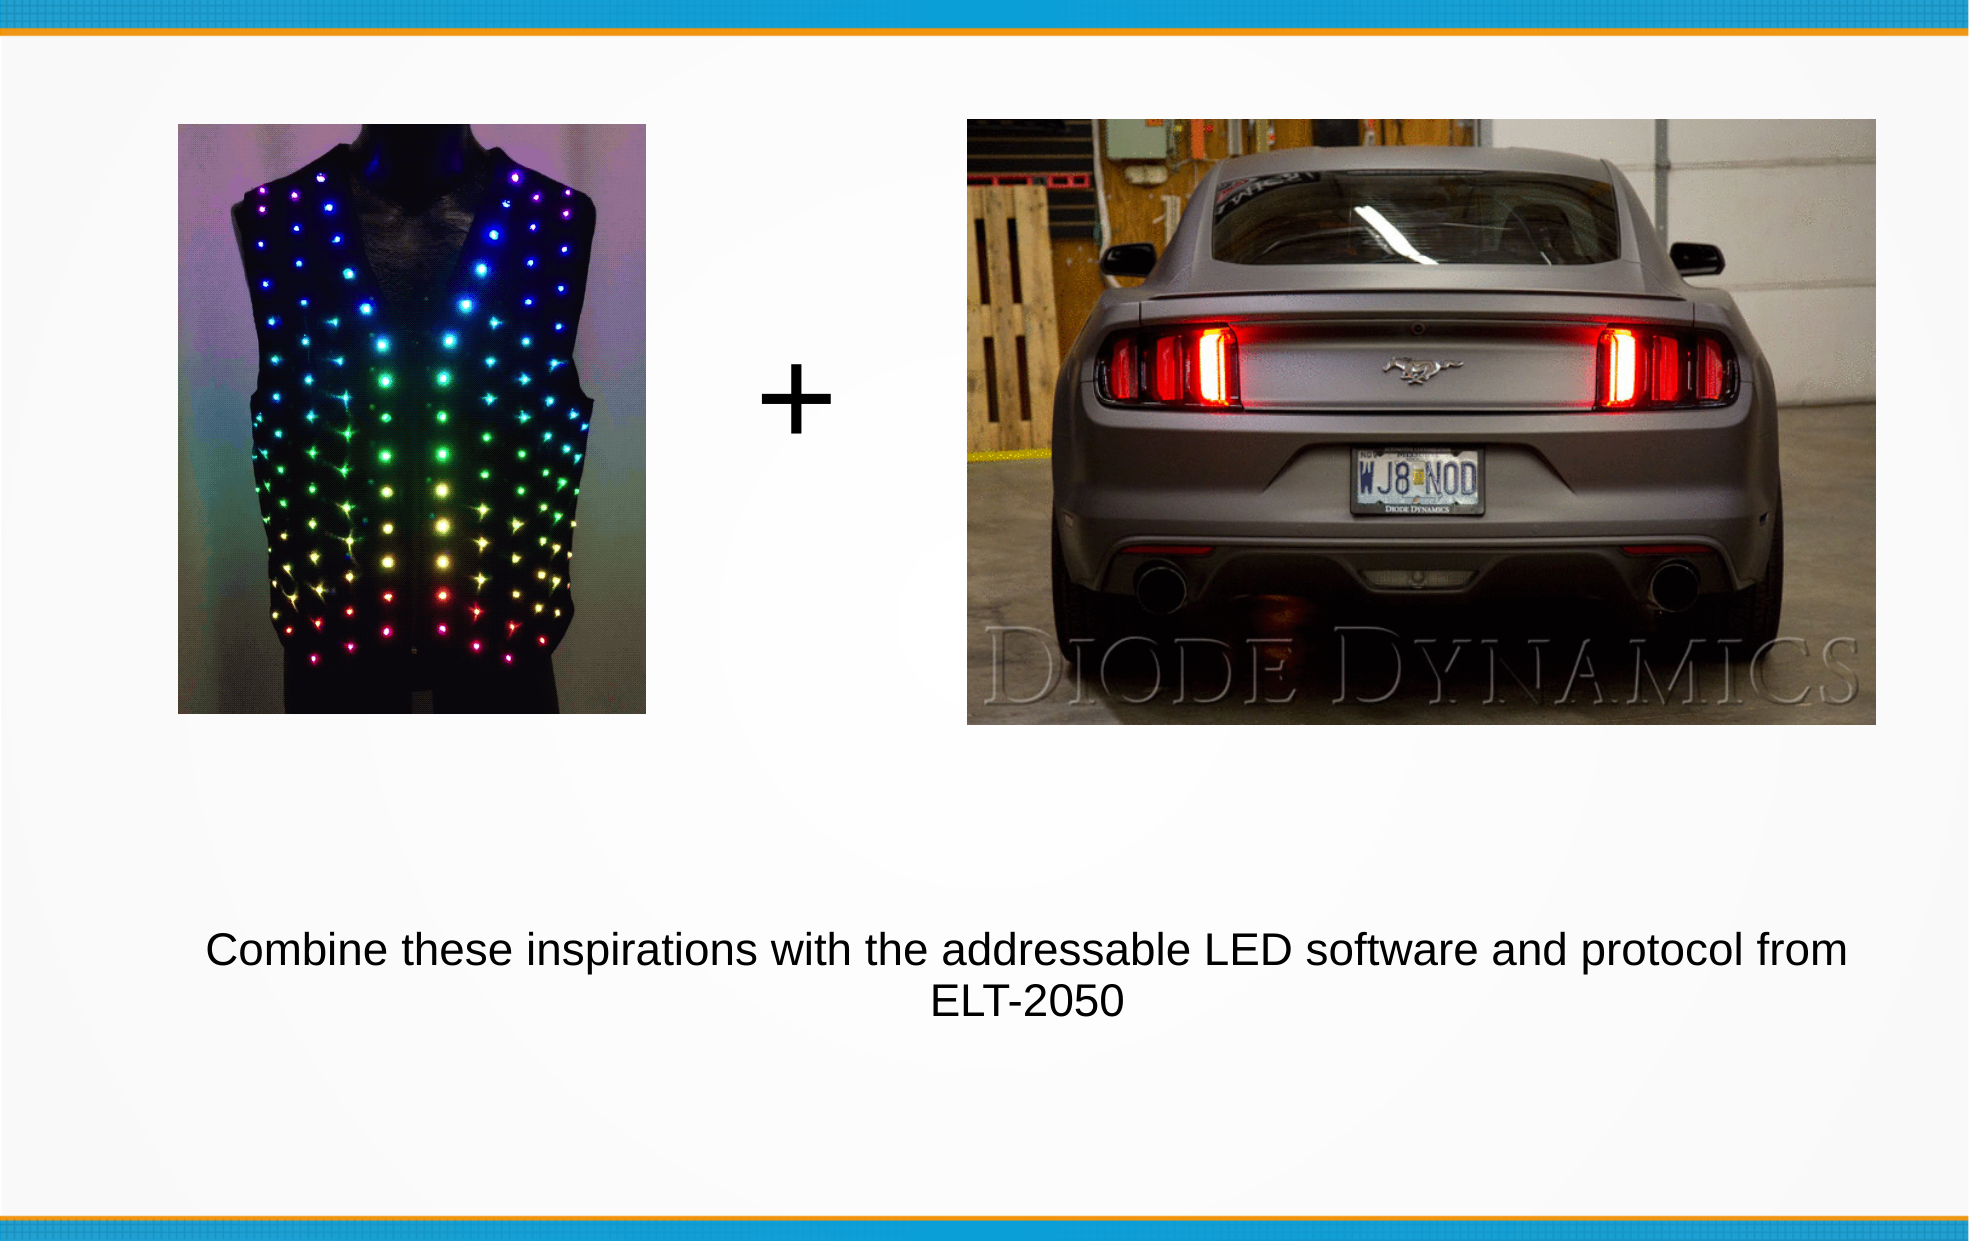

+
Combine these inspirations with the addressable LED software and protocol from ELT-2050